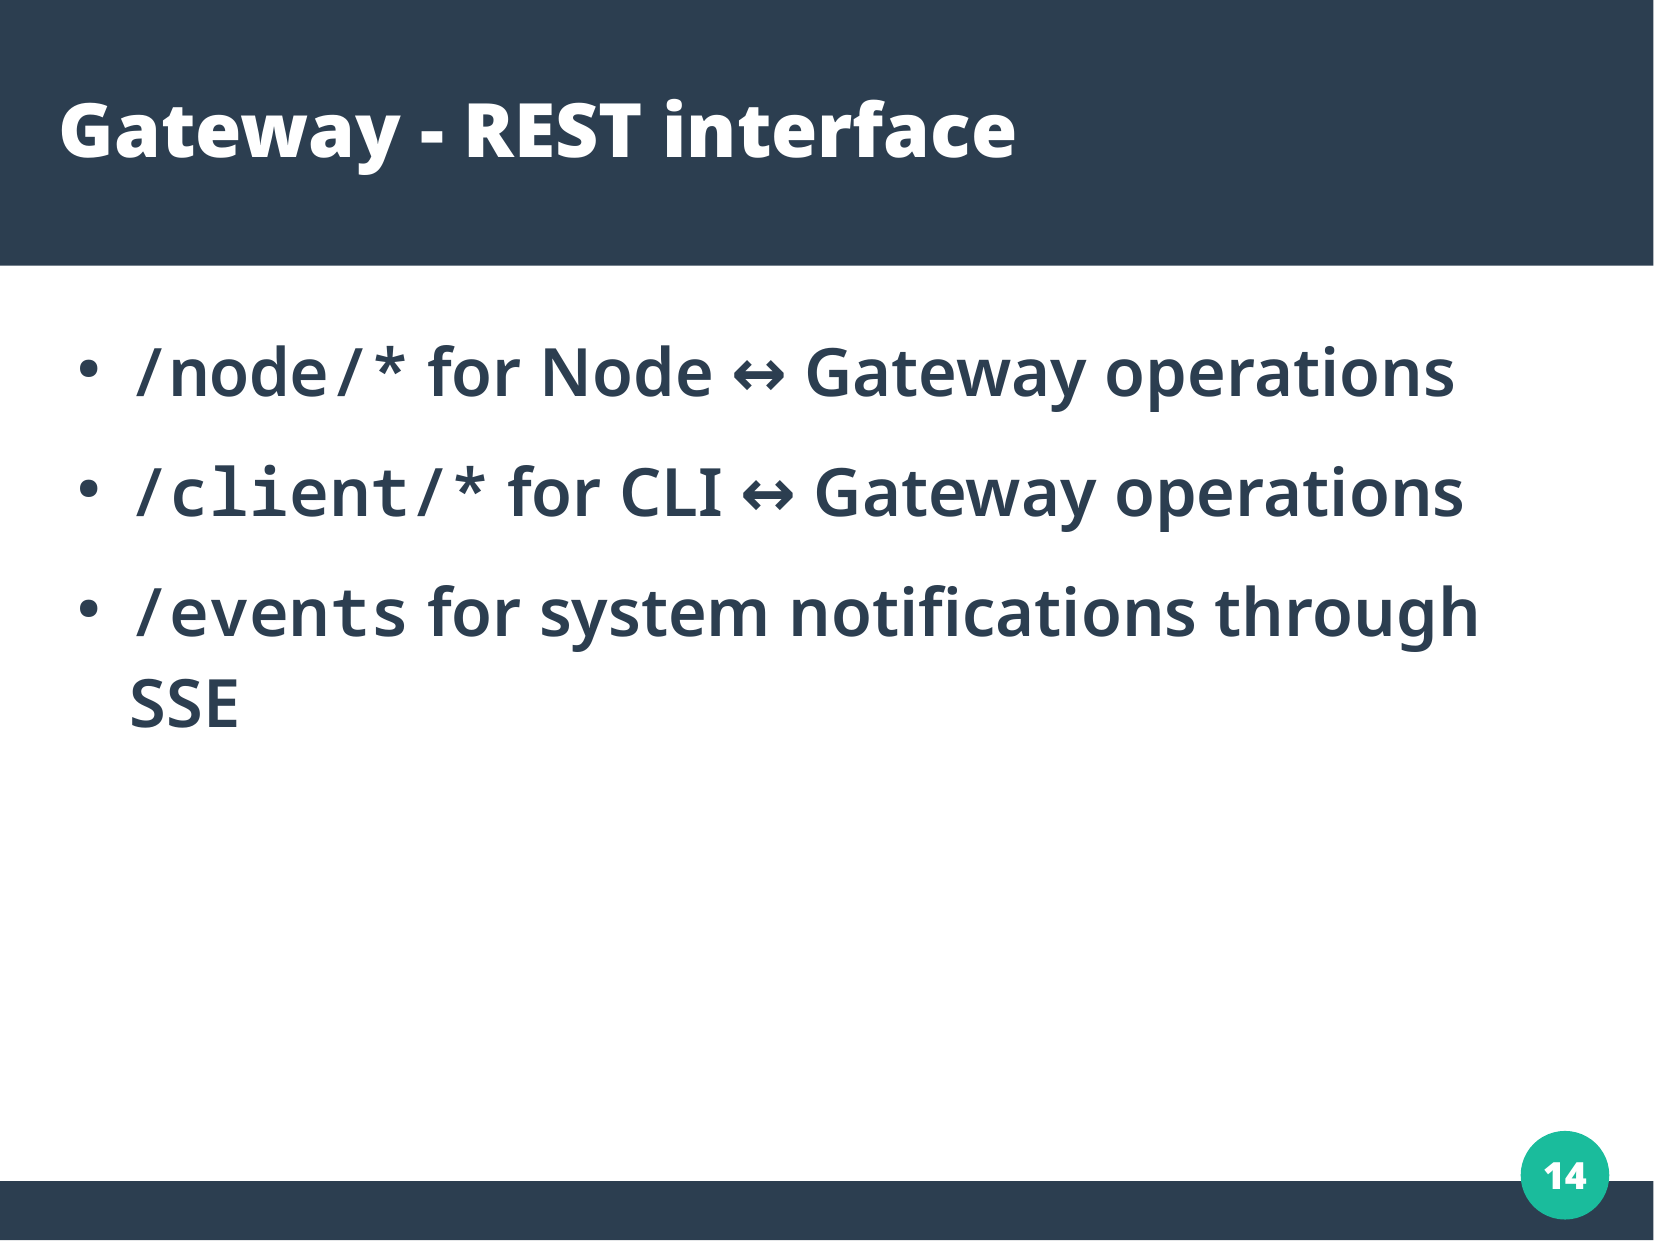

# Gateway - REST interface
/node/* for Node ↔ Gateway operations
/client/* for CLI ↔ Gateway operations
/events for system notifications through SSE
14